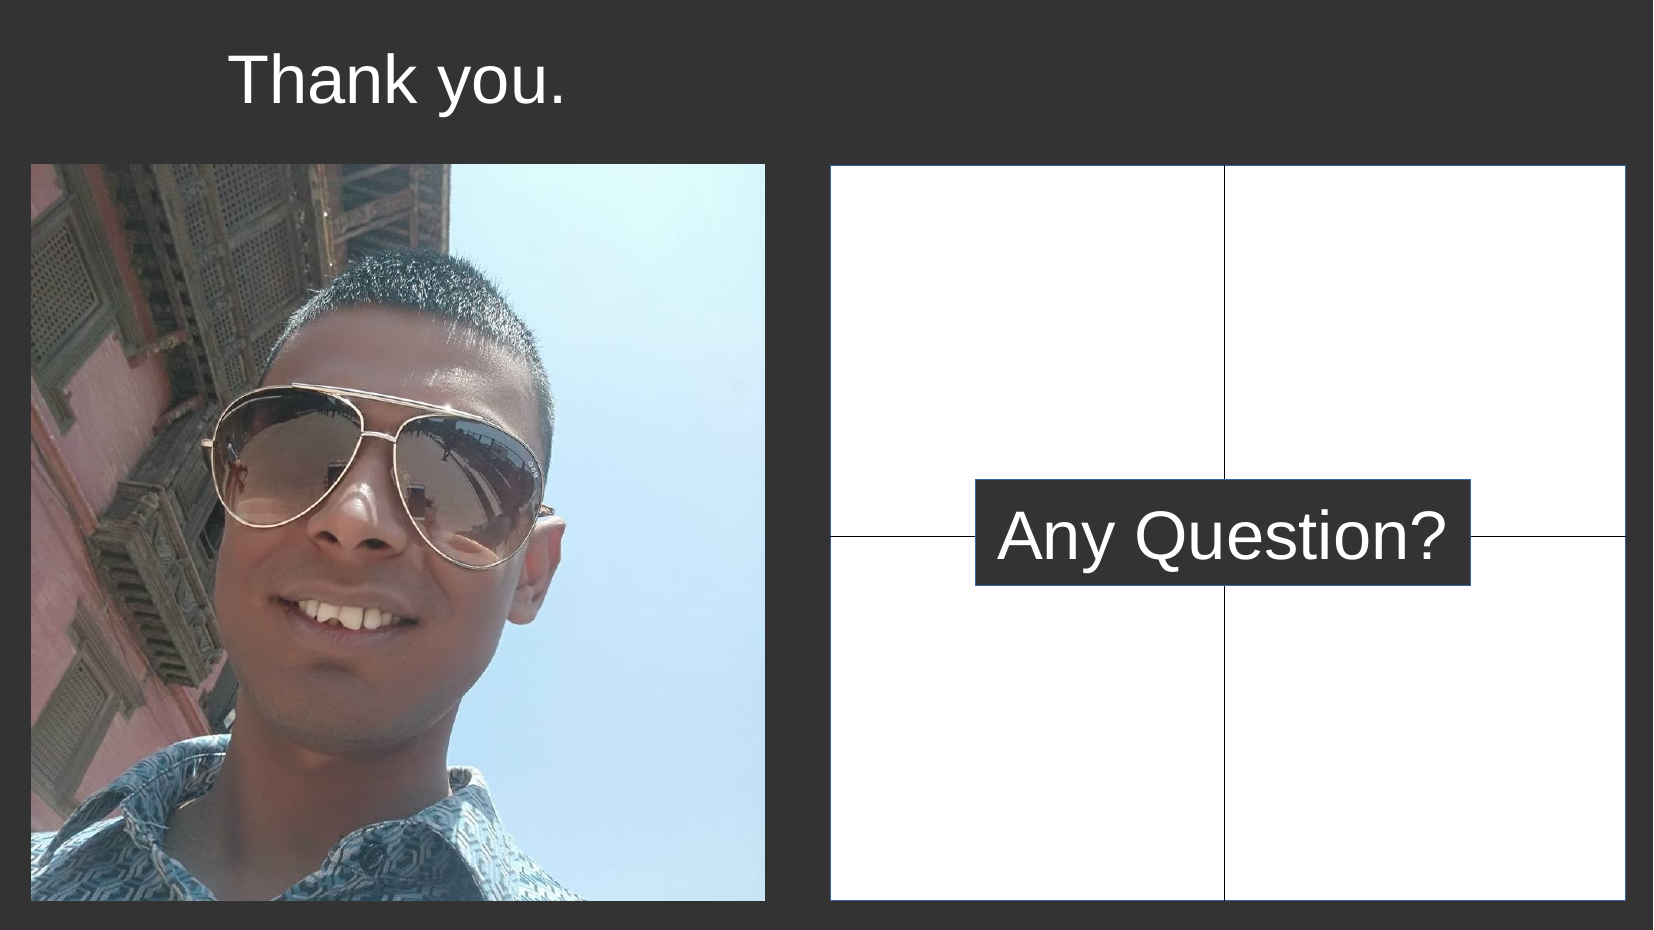

# Thank you.
Any Question?
~= ticks => politics